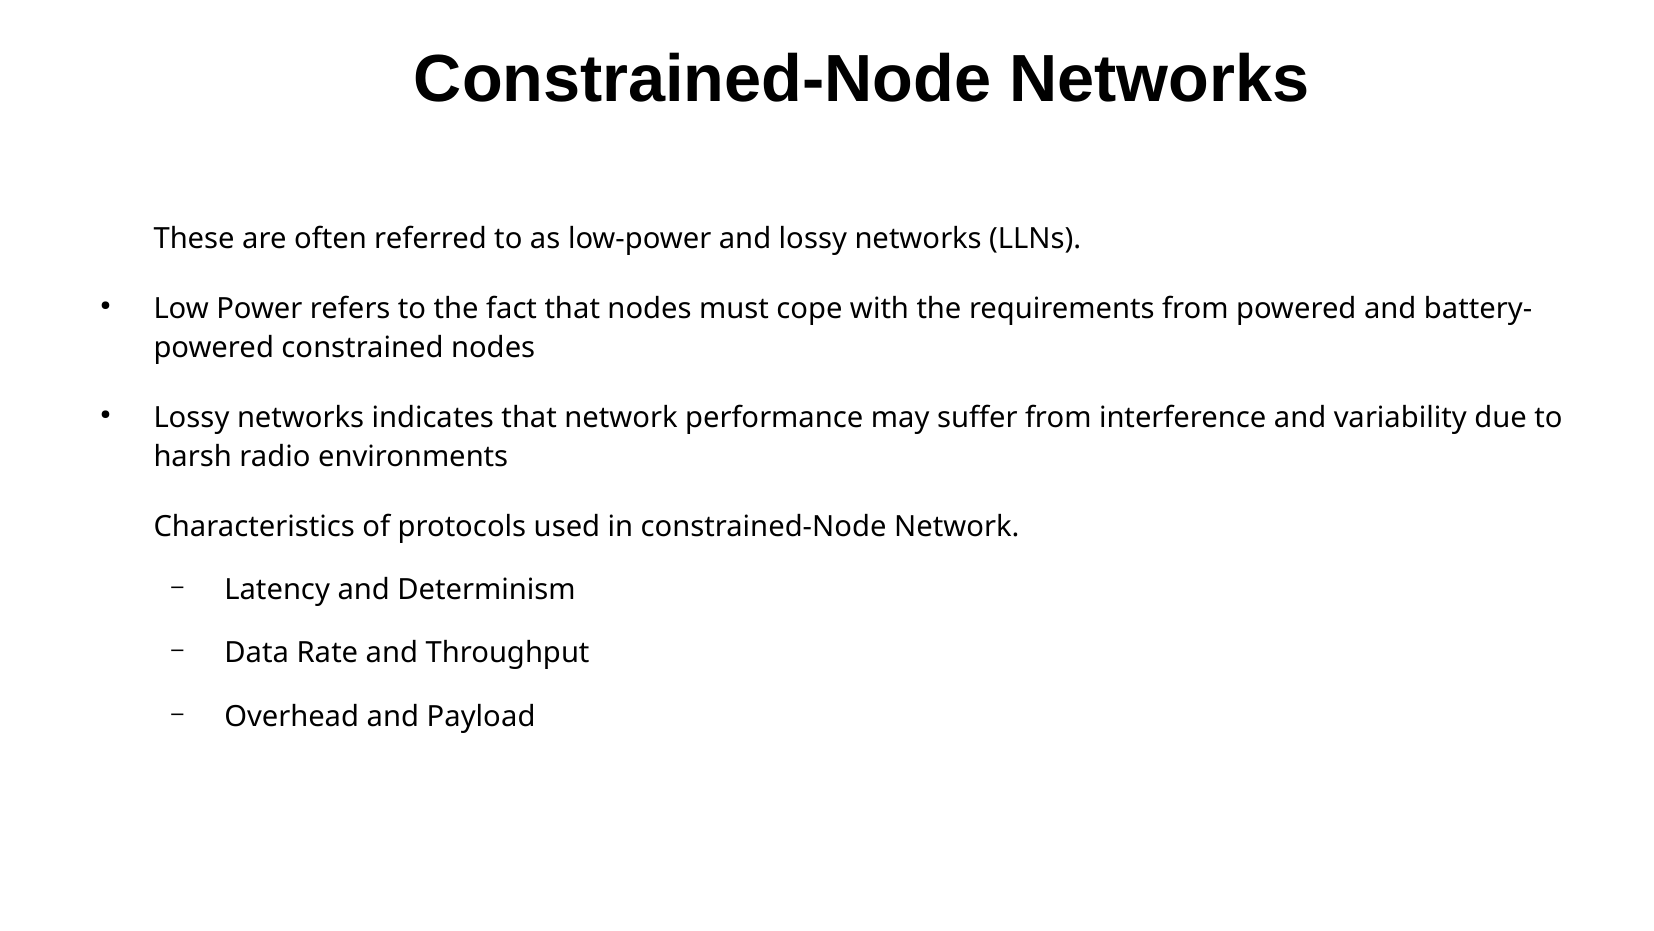

# Constrained-Node Networks
These are often referred to as low-power and lossy networks (LLNs).
Low Power refers to the fact that nodes must cope with the requirements from powered and battery-powered constrained nodes
Lossy networks indicates that network performance may suffer from interference and variability due to harsh radio environments
Characteristics of protocols used in constrained-Node Network.
Latency and Determinism
Data Rate and Throughput
Overhead and Payload